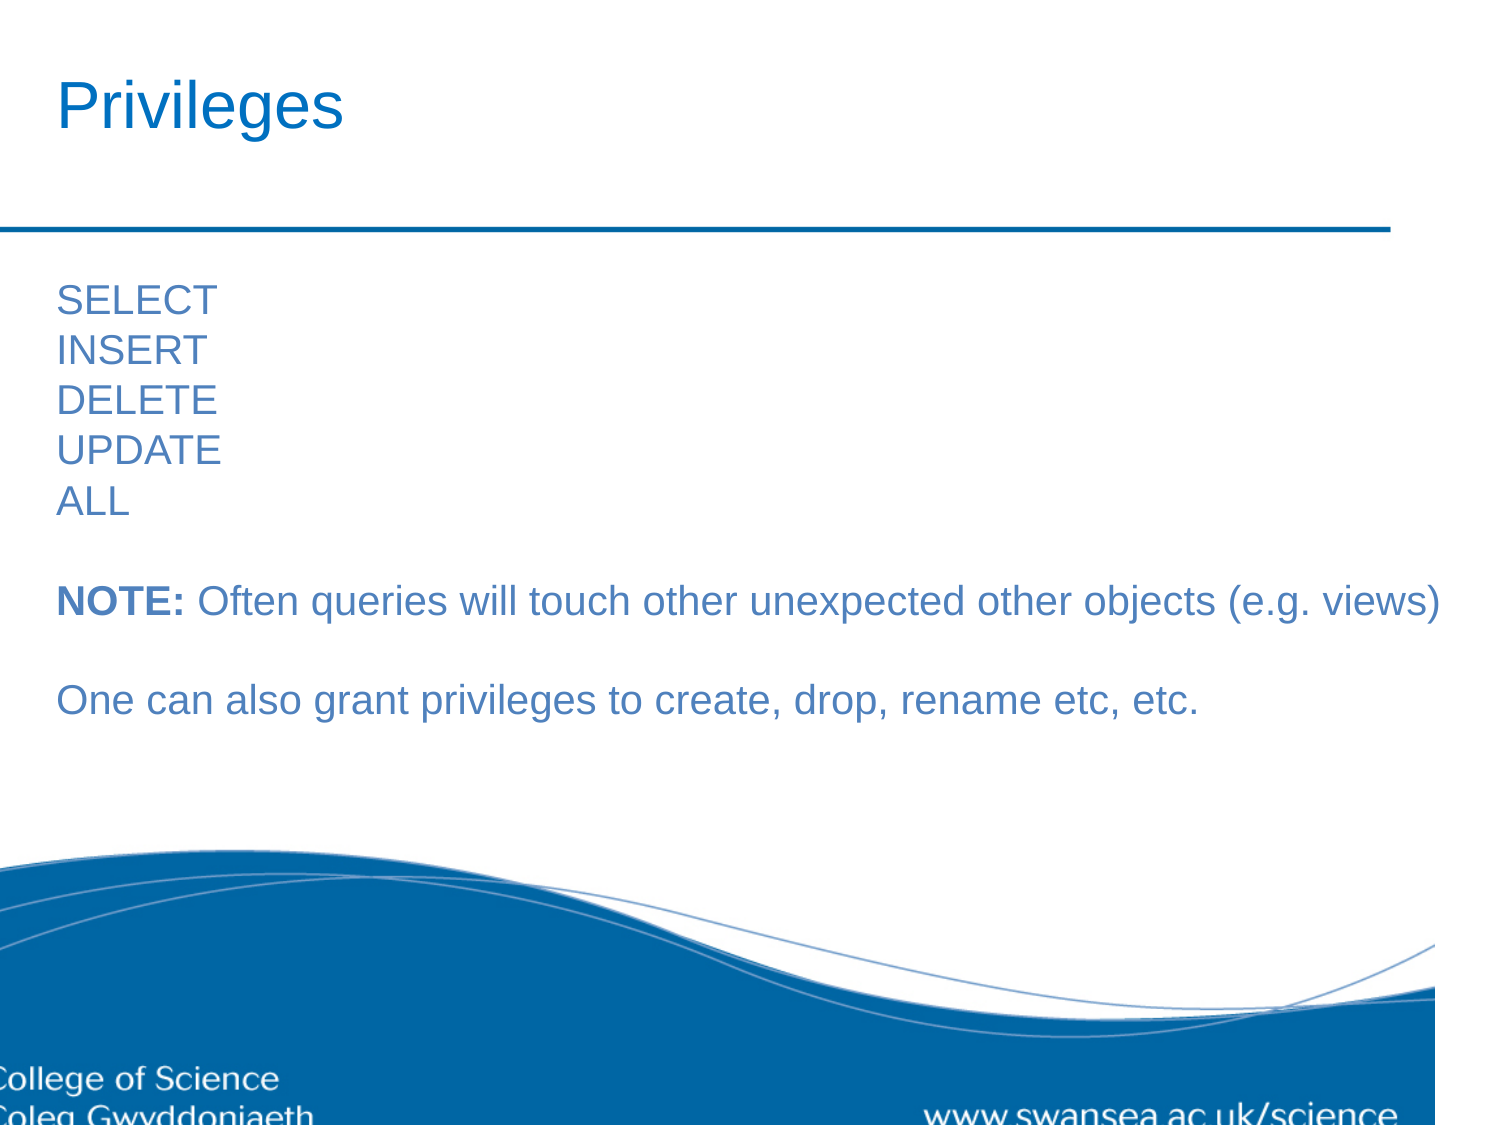

Privileges
SELECT
INSERT
DELETE
UPDATE
ALL
NOTE: Often queries will touch other unexpected other objects (e.g. views)
One can also grant privileges to create, drop, rename etc, etc.